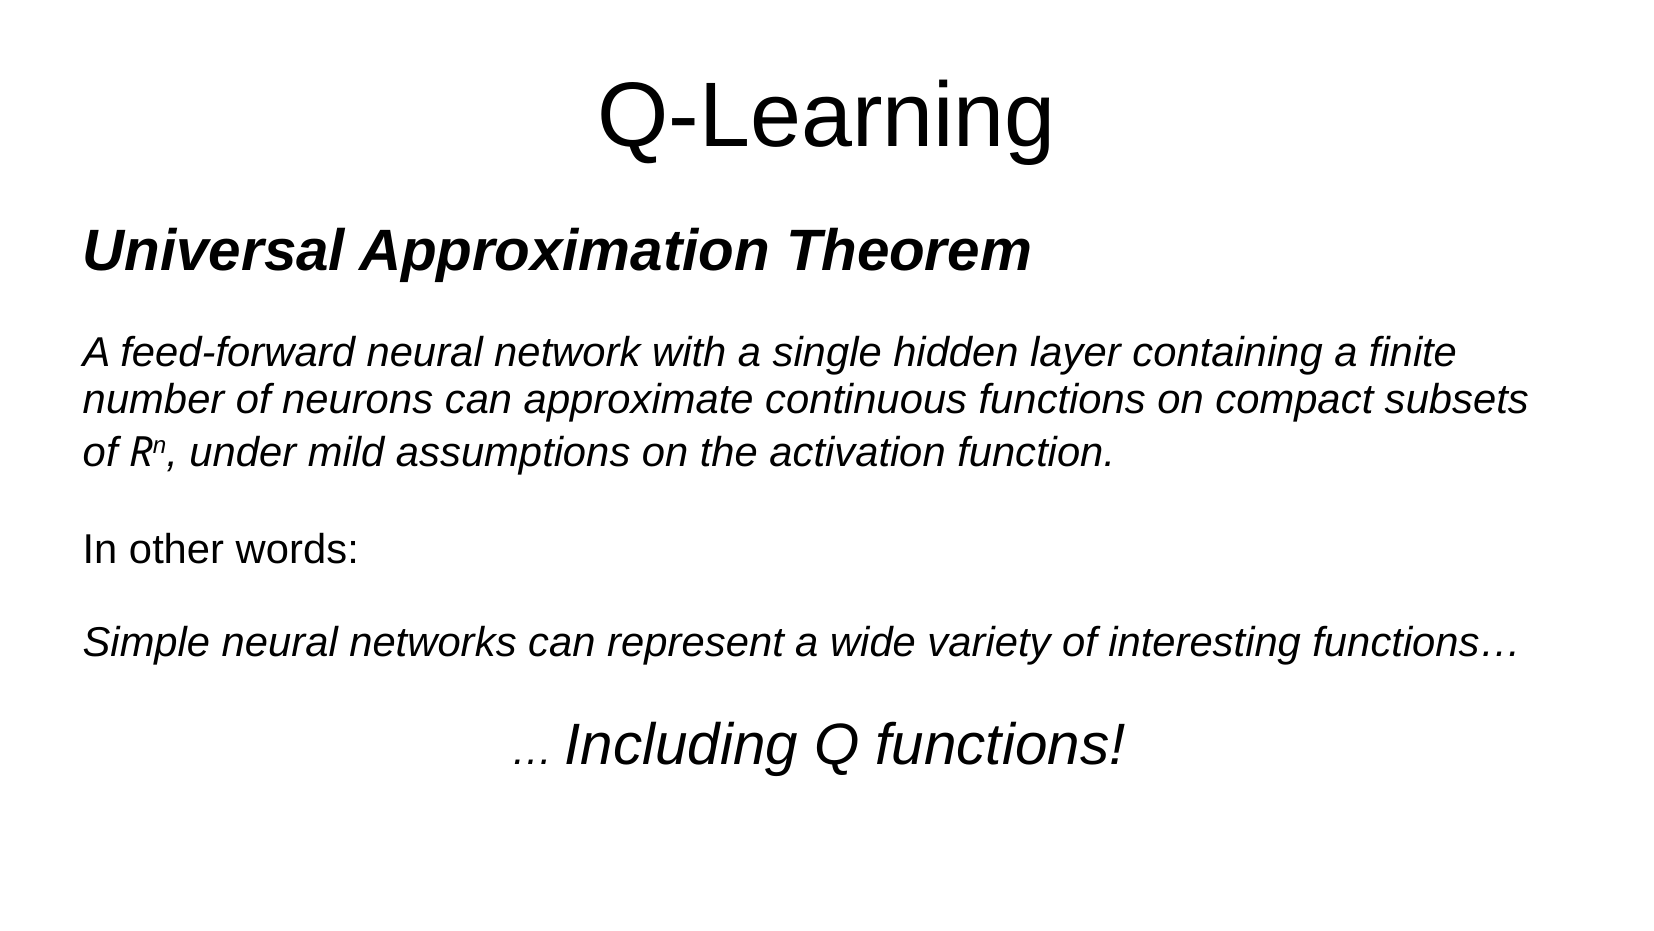

# Q-Learning
Universal Approximation Theorem
A feed-forward neural network with a single hidden layer containing a finite number of neurons can approximate continuous functions on compact subsets of Rn, under mild assumptions on the activation function.
In other words:
Simple neural networks can represent a wide variety of interesting functions…
… Including Q functions!